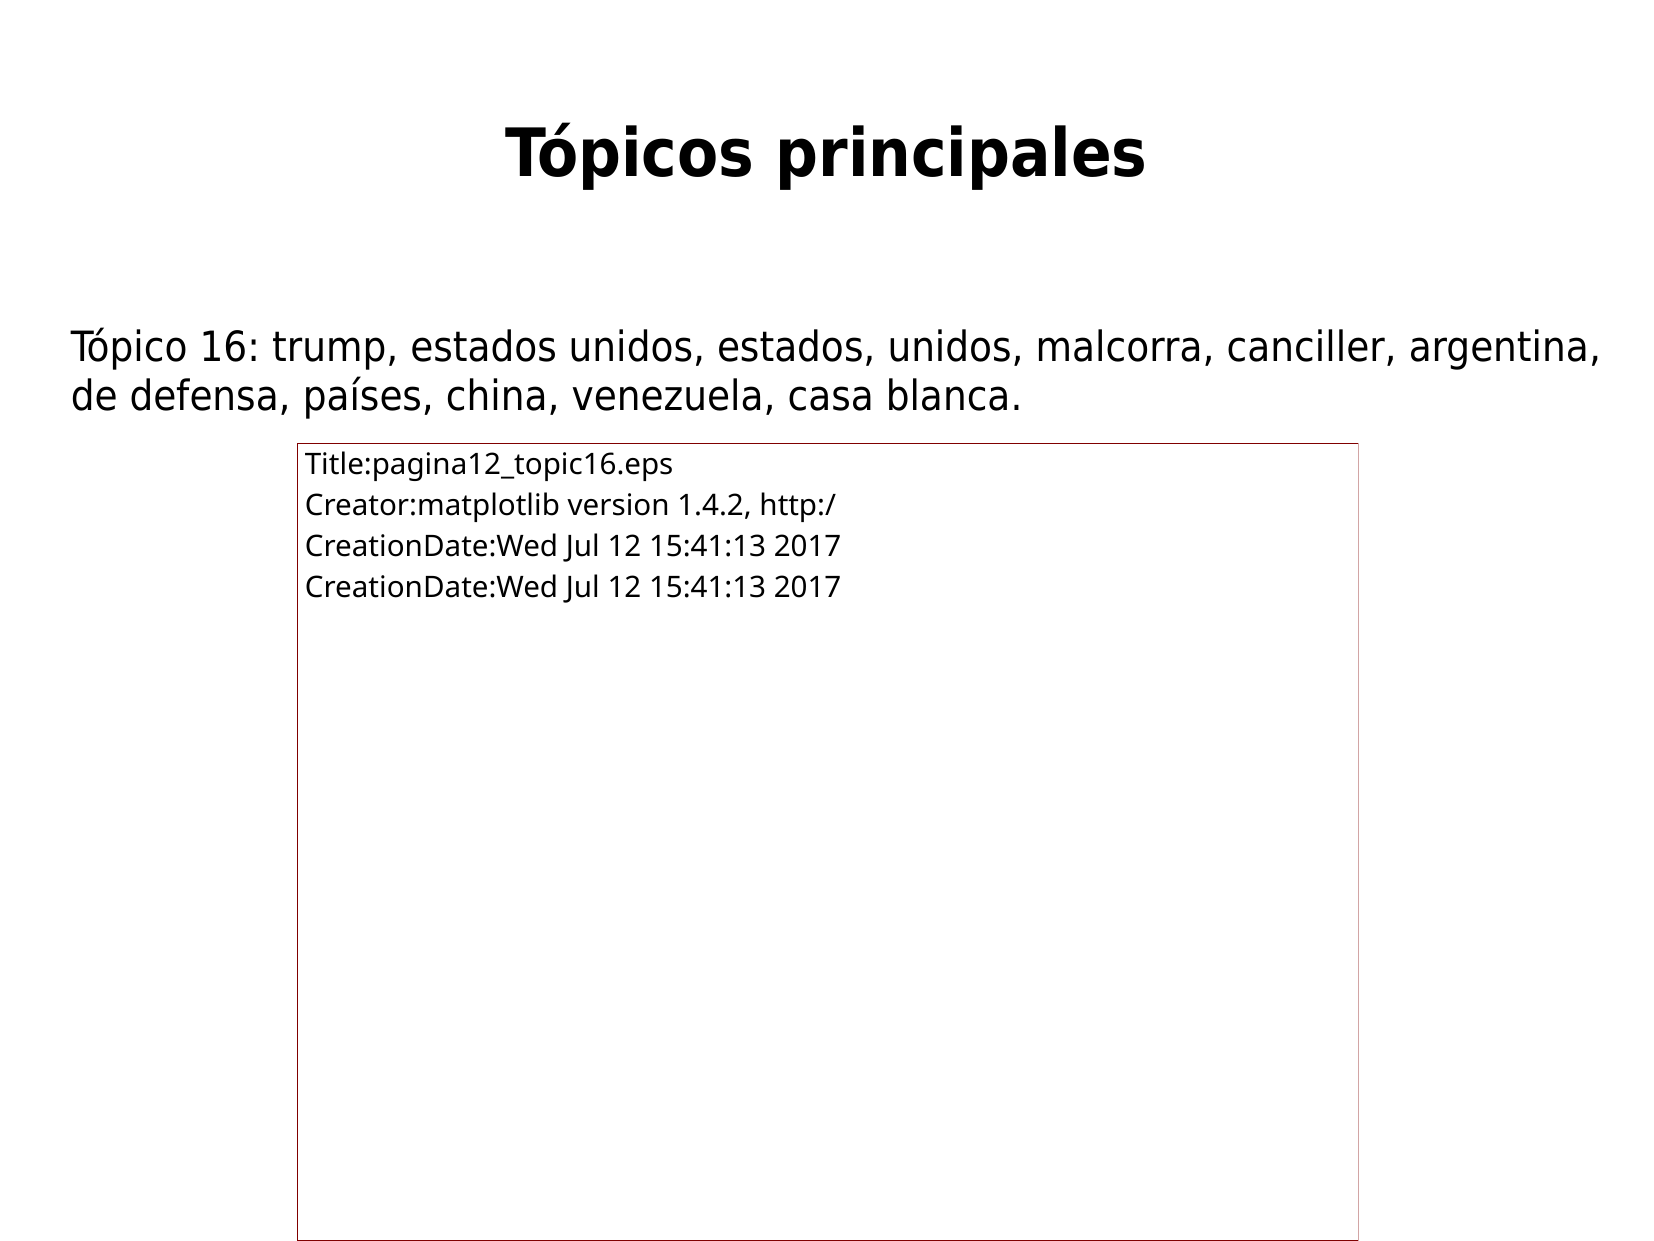

# Tópicos principales
Tópico 16: trump, estados unidos, estados, unidos, malcorra, canciller, argentina, de defensa, países, china, venezuela, casa blanca.